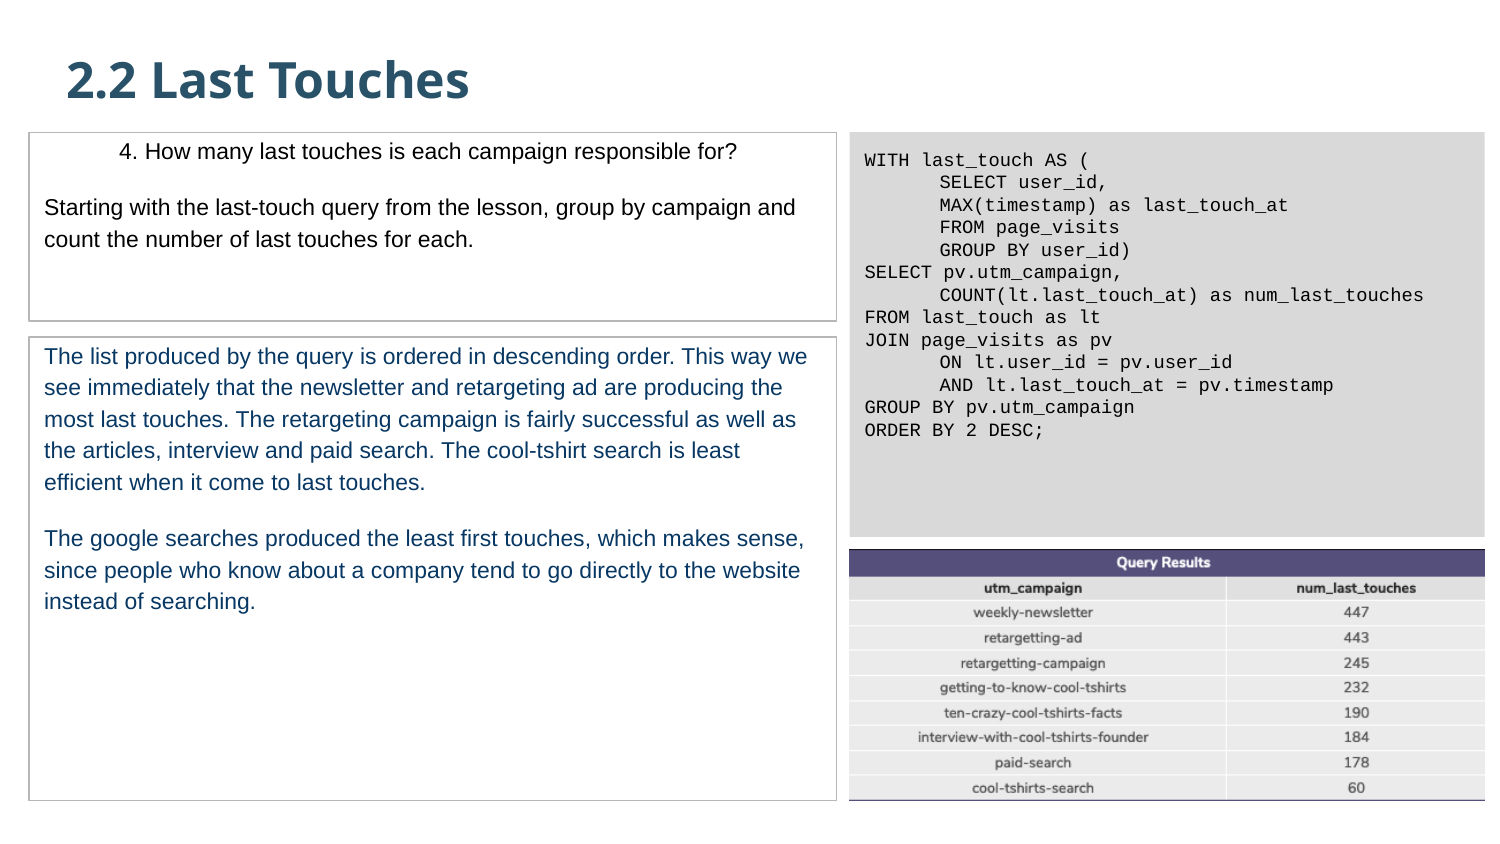

2.2 Last Touches
4. How many last touches is each campaign responsible for?
Starting with the last-touch query from the lesson, group by campaign and count the number of last touches for each.
WITH last_touch AS (
	SELECT user_id,
 	MAX(timestamp) as last_touch_at
	FROM page_visits
	GROUP BY user_id)
SELECT pv.utm_campaign,
	COUNT(lt.last_touch_at) as num_last_touches
FROM last_touch as lt
JOIN page_visits as pv
	ON lt.user_id = pv.user_id
	AND lt.last_touch_at = pv.timestamp
GROUP BY pv.utm_campaign
ORDER BY 2 DESC;
The list produced by the query is ordered in descending order. This way we see immediately that the newsletter and retargeting ad are producing the most last touches. The retargeting campaign is fairly successful as well as the articles, interview and paid search. The cool-tshirt search is least efficient when it come to last touches.
The google searches produced the least first touches, which makes sense, since people who know about a company tend to go directly to the website instead of searching.